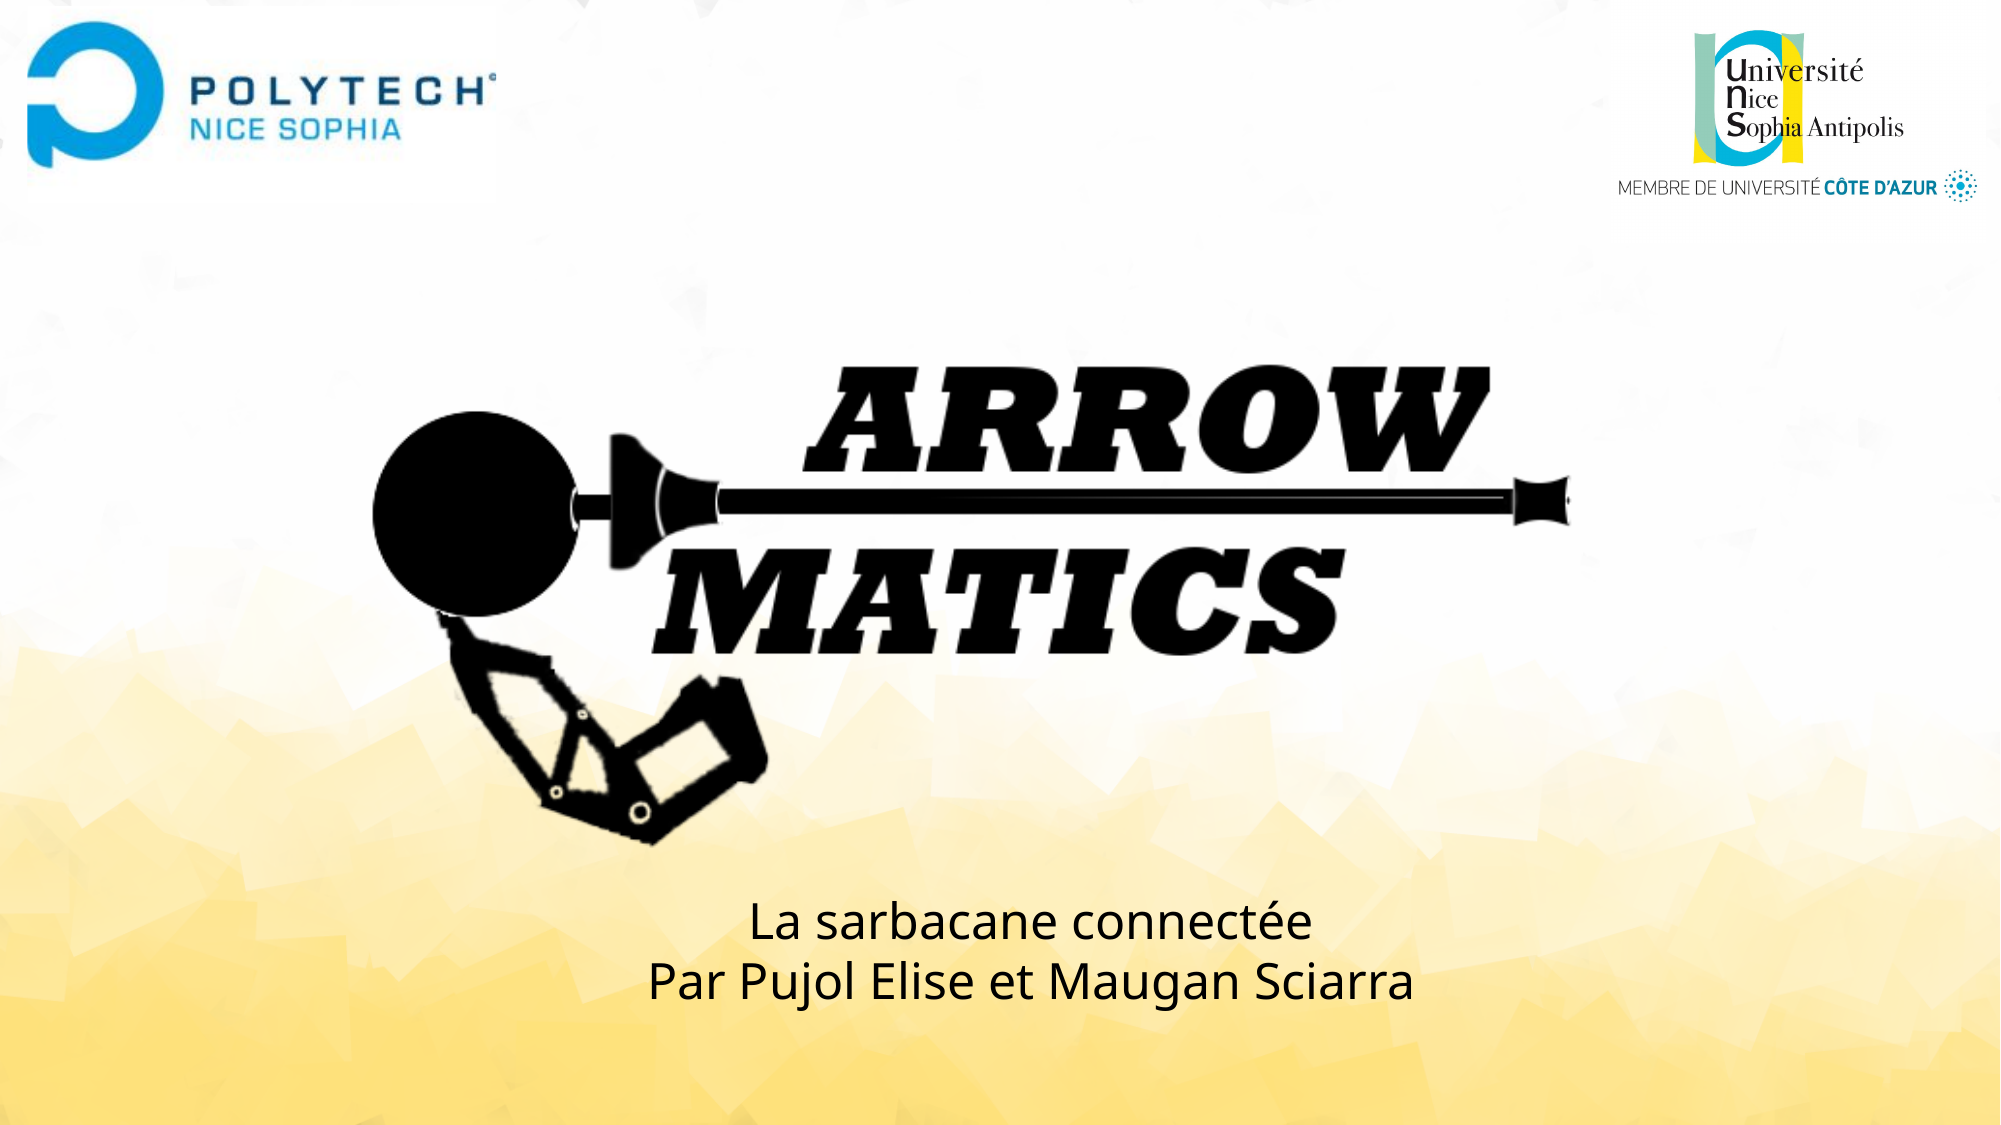

La sarbacane connectée
Par Pujol Elise et Maugan Sciarra